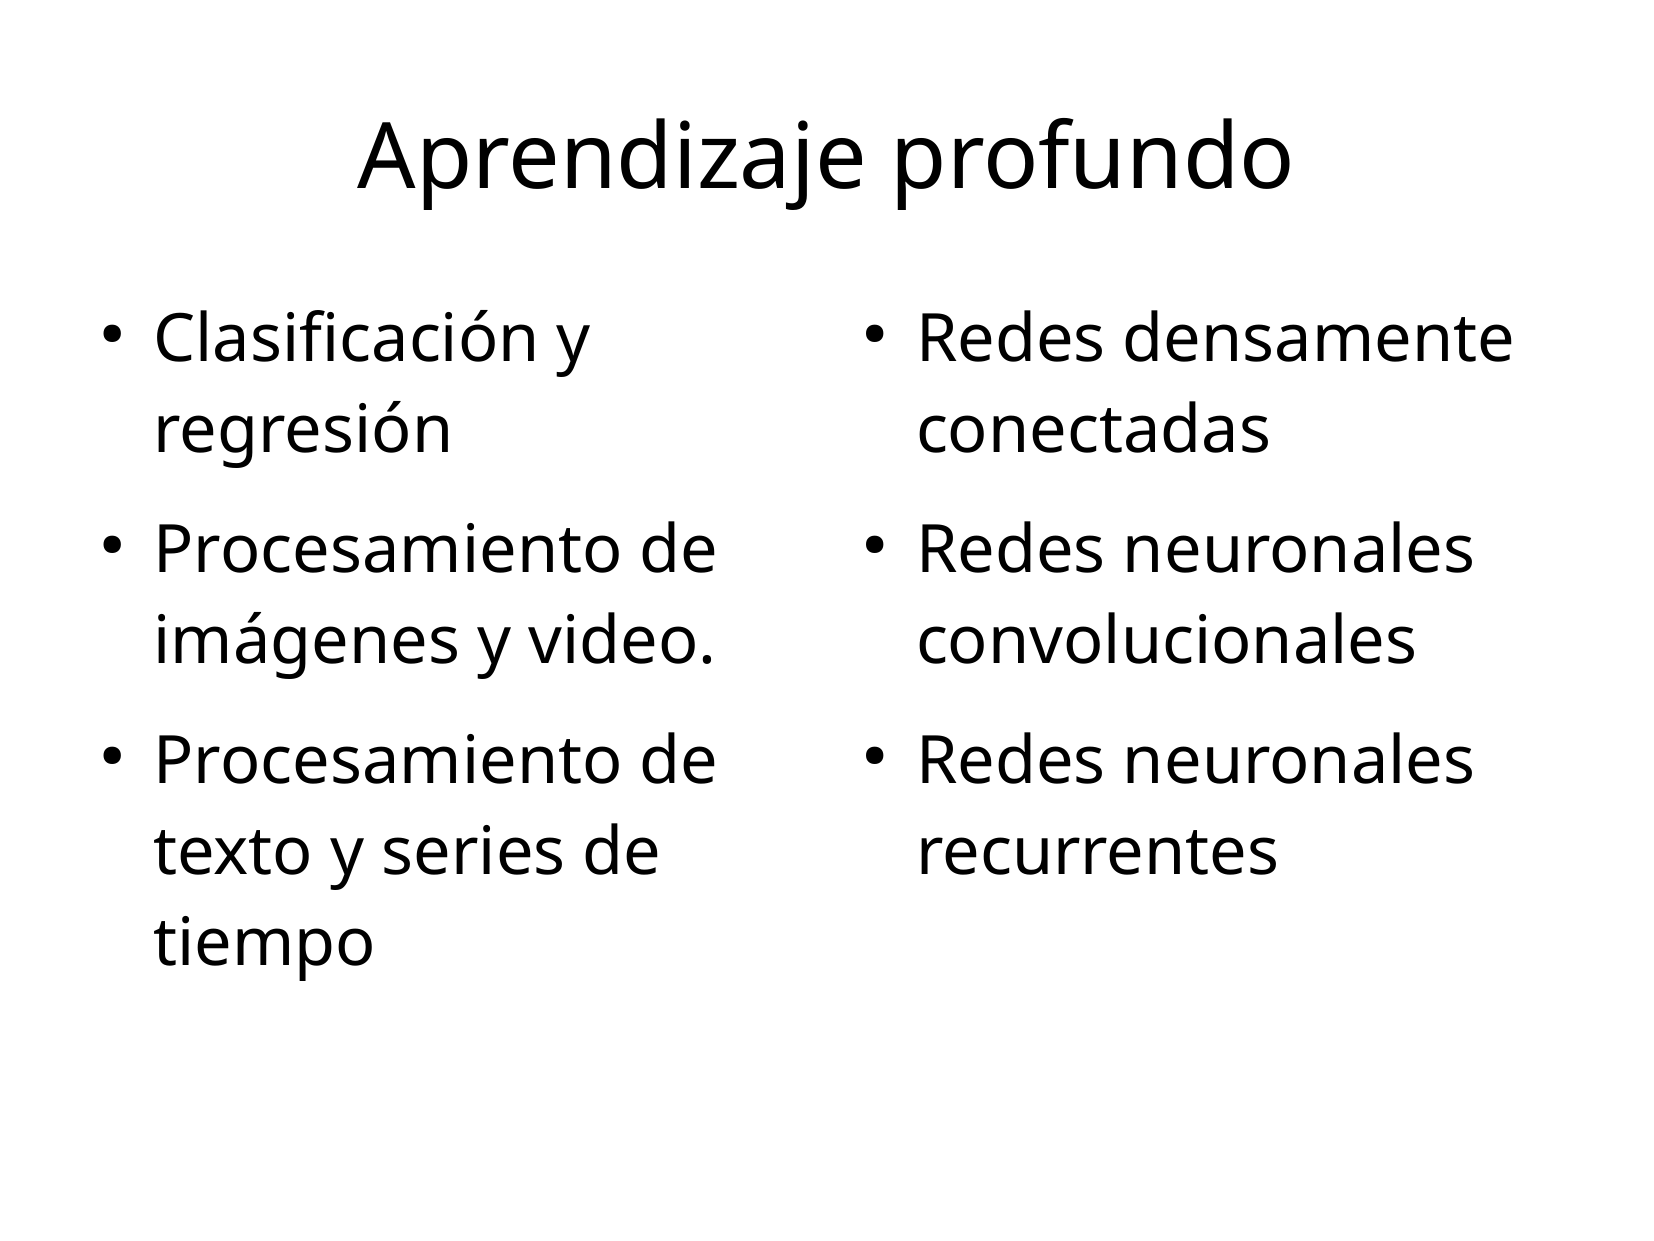

# Aprendizaje profundo
Clasificación y regresión
Procesamiento de imágenes y video.
Procesamiento de texto y series de tiempo
Redes densamente conectadas
Redes neuronales convolucionales
Redes neuronales recurrentes